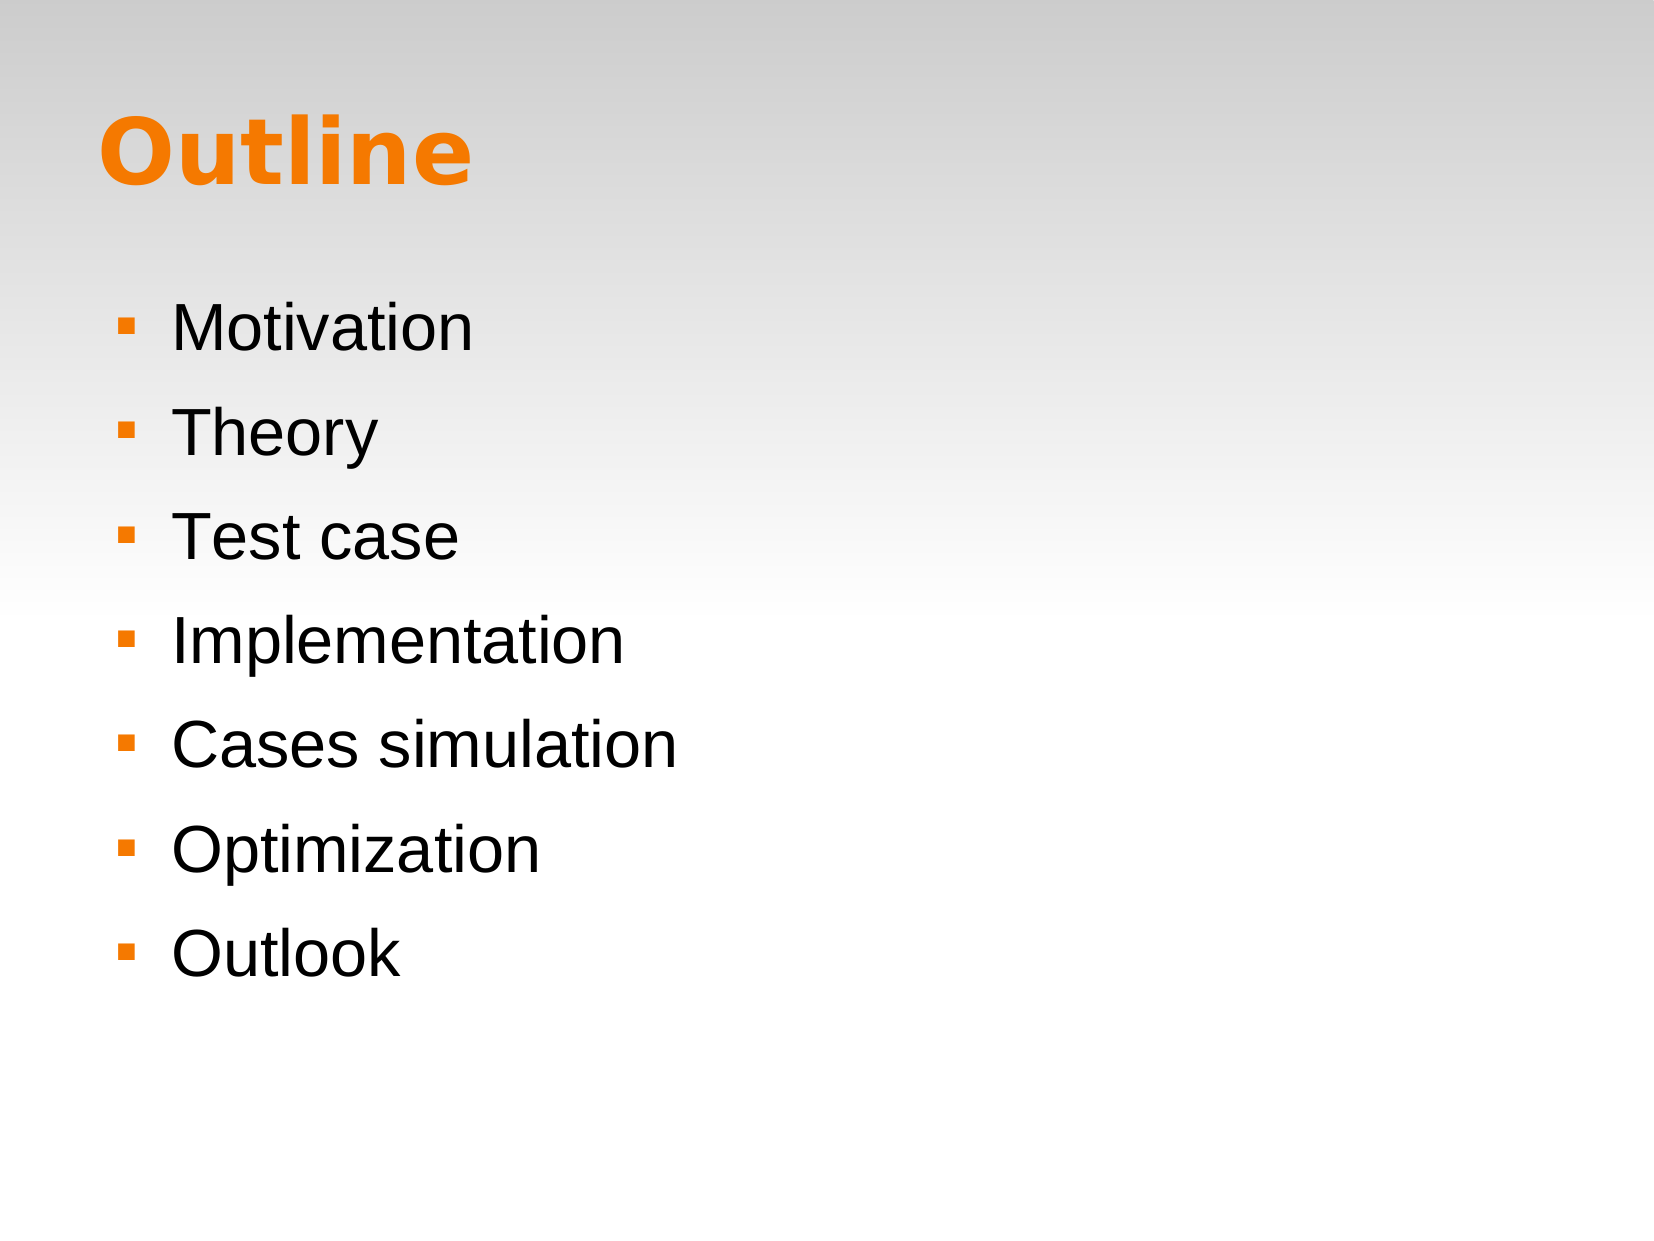

# Outline
Motivation
Theory
Test case
Implementation
Cases simulation
Optimization
Outlook